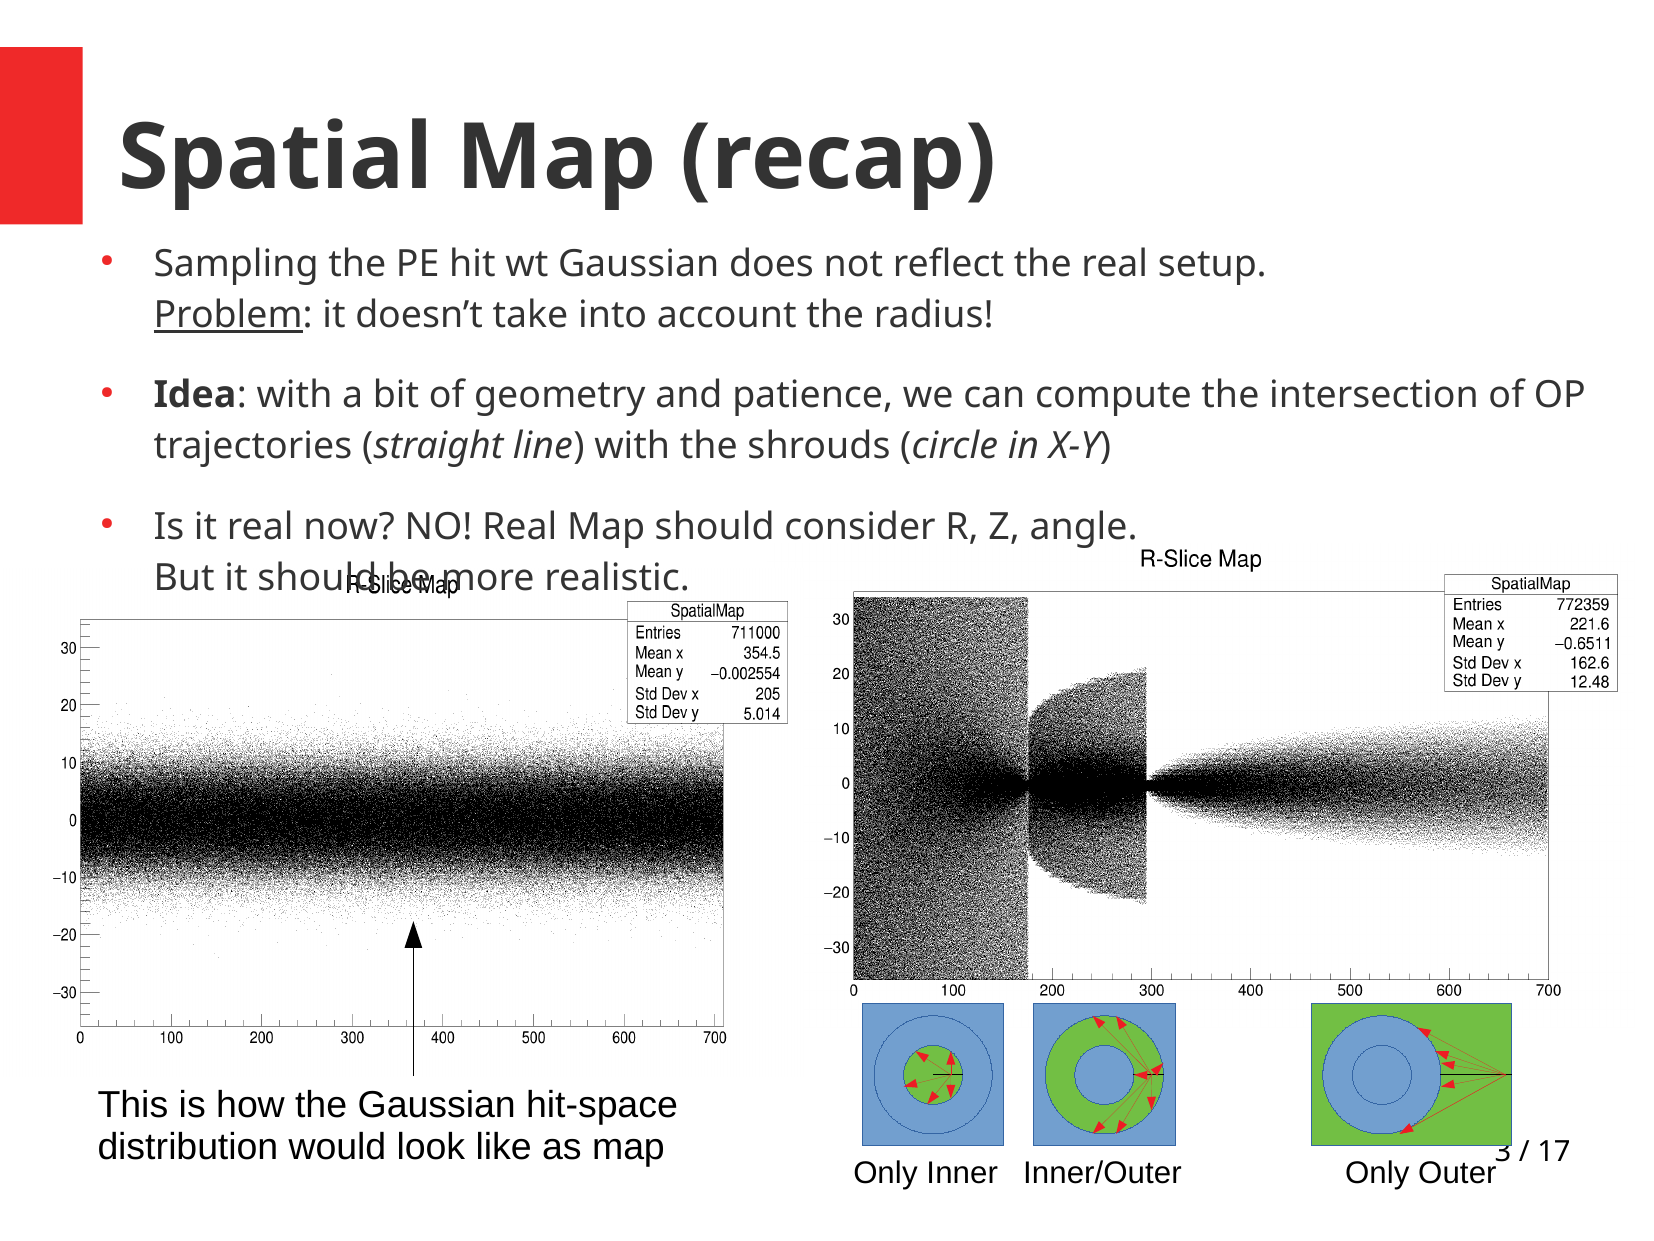

# Spatial Map (recap)
Sampling the PE hit wt Gaussian does not reflect the real setup.
Problem: it doesn’t take into account the radius!
Idea: with a bit of geometry and patience, we can compute the intersection of OP trajectories (straight line) with the shrouds (circle in X-Y)
Is it real now? NO! Real Map should consider R, Z, angle.
But it should be more realistic.
This is how the Gaussian hit-space distribution would look like as map
3
Only Inner
Inner/Outer
Only Outer